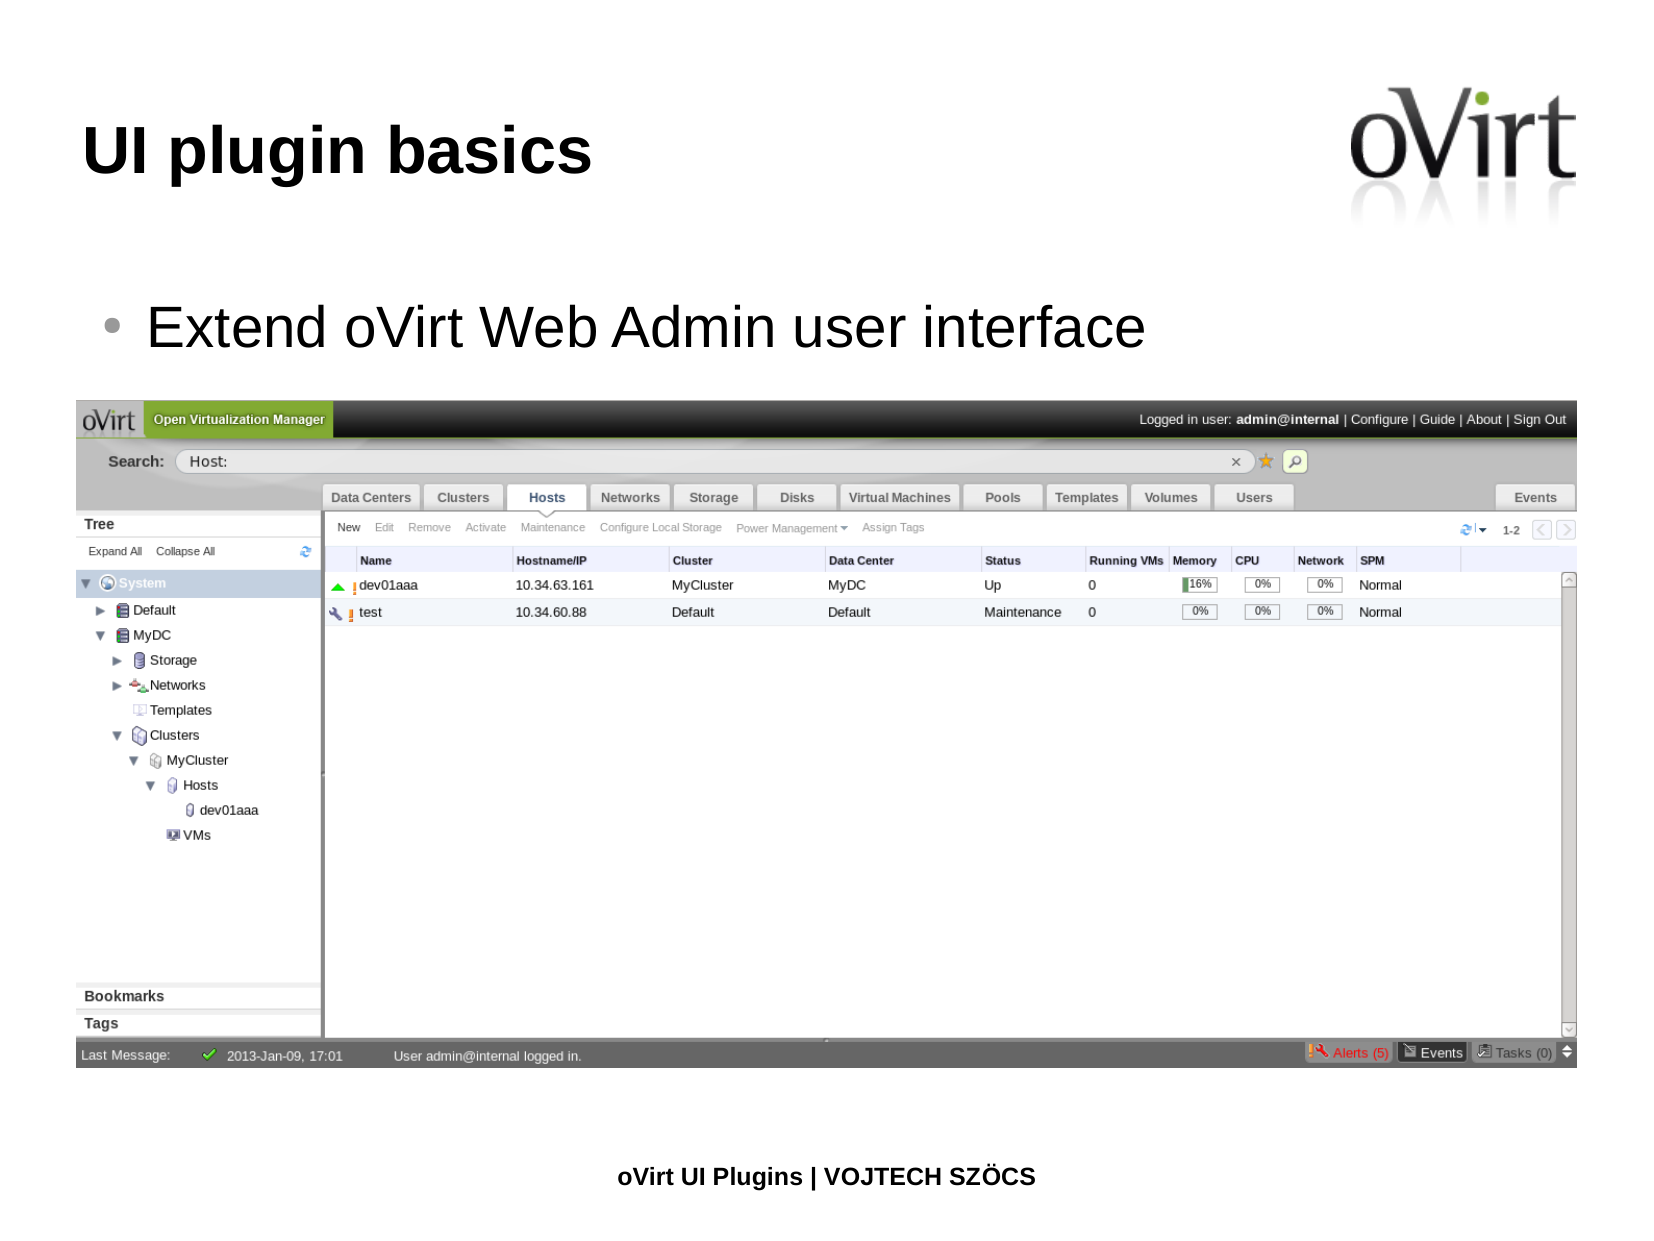

# UI plugin basics
Extend oVirt Web Admin user interface